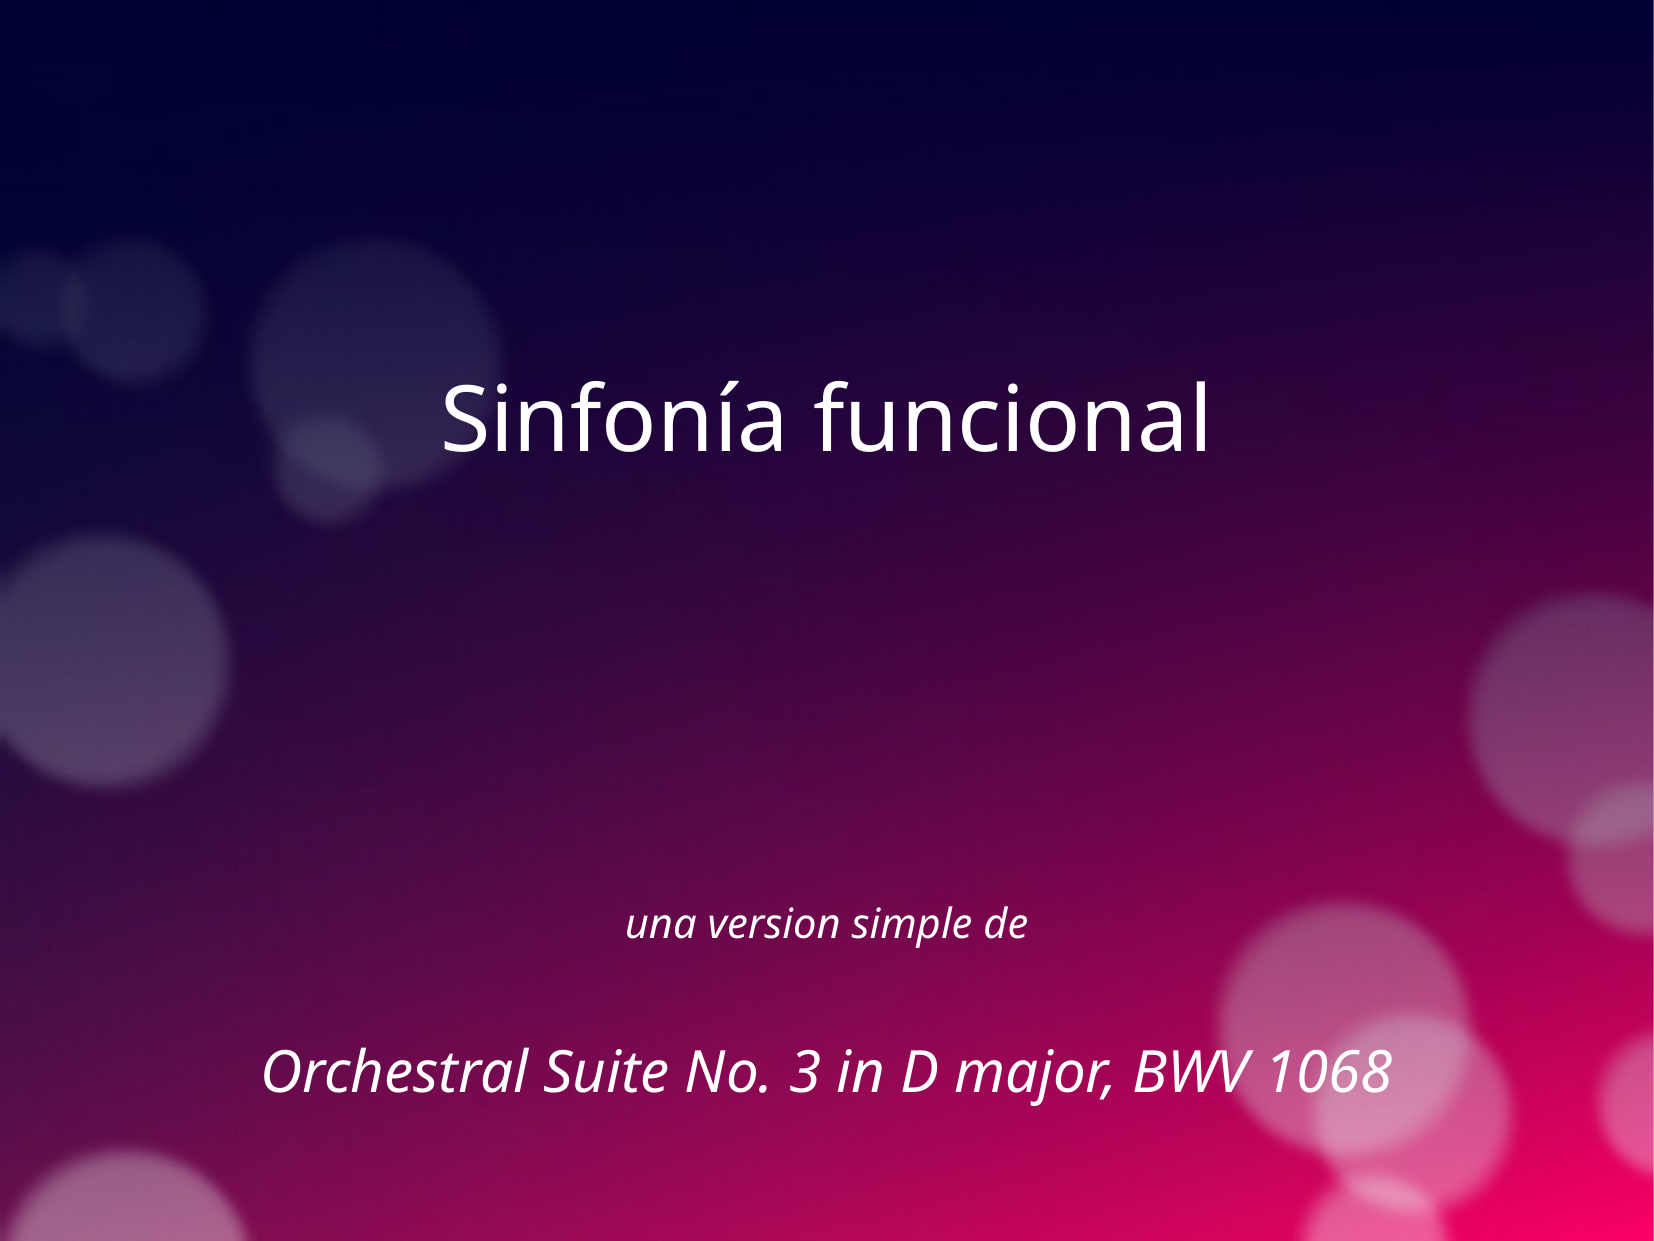

# Sinfonía funcional
una version simple de
Orchestral Suite No. 3 in D major, BWV 1068